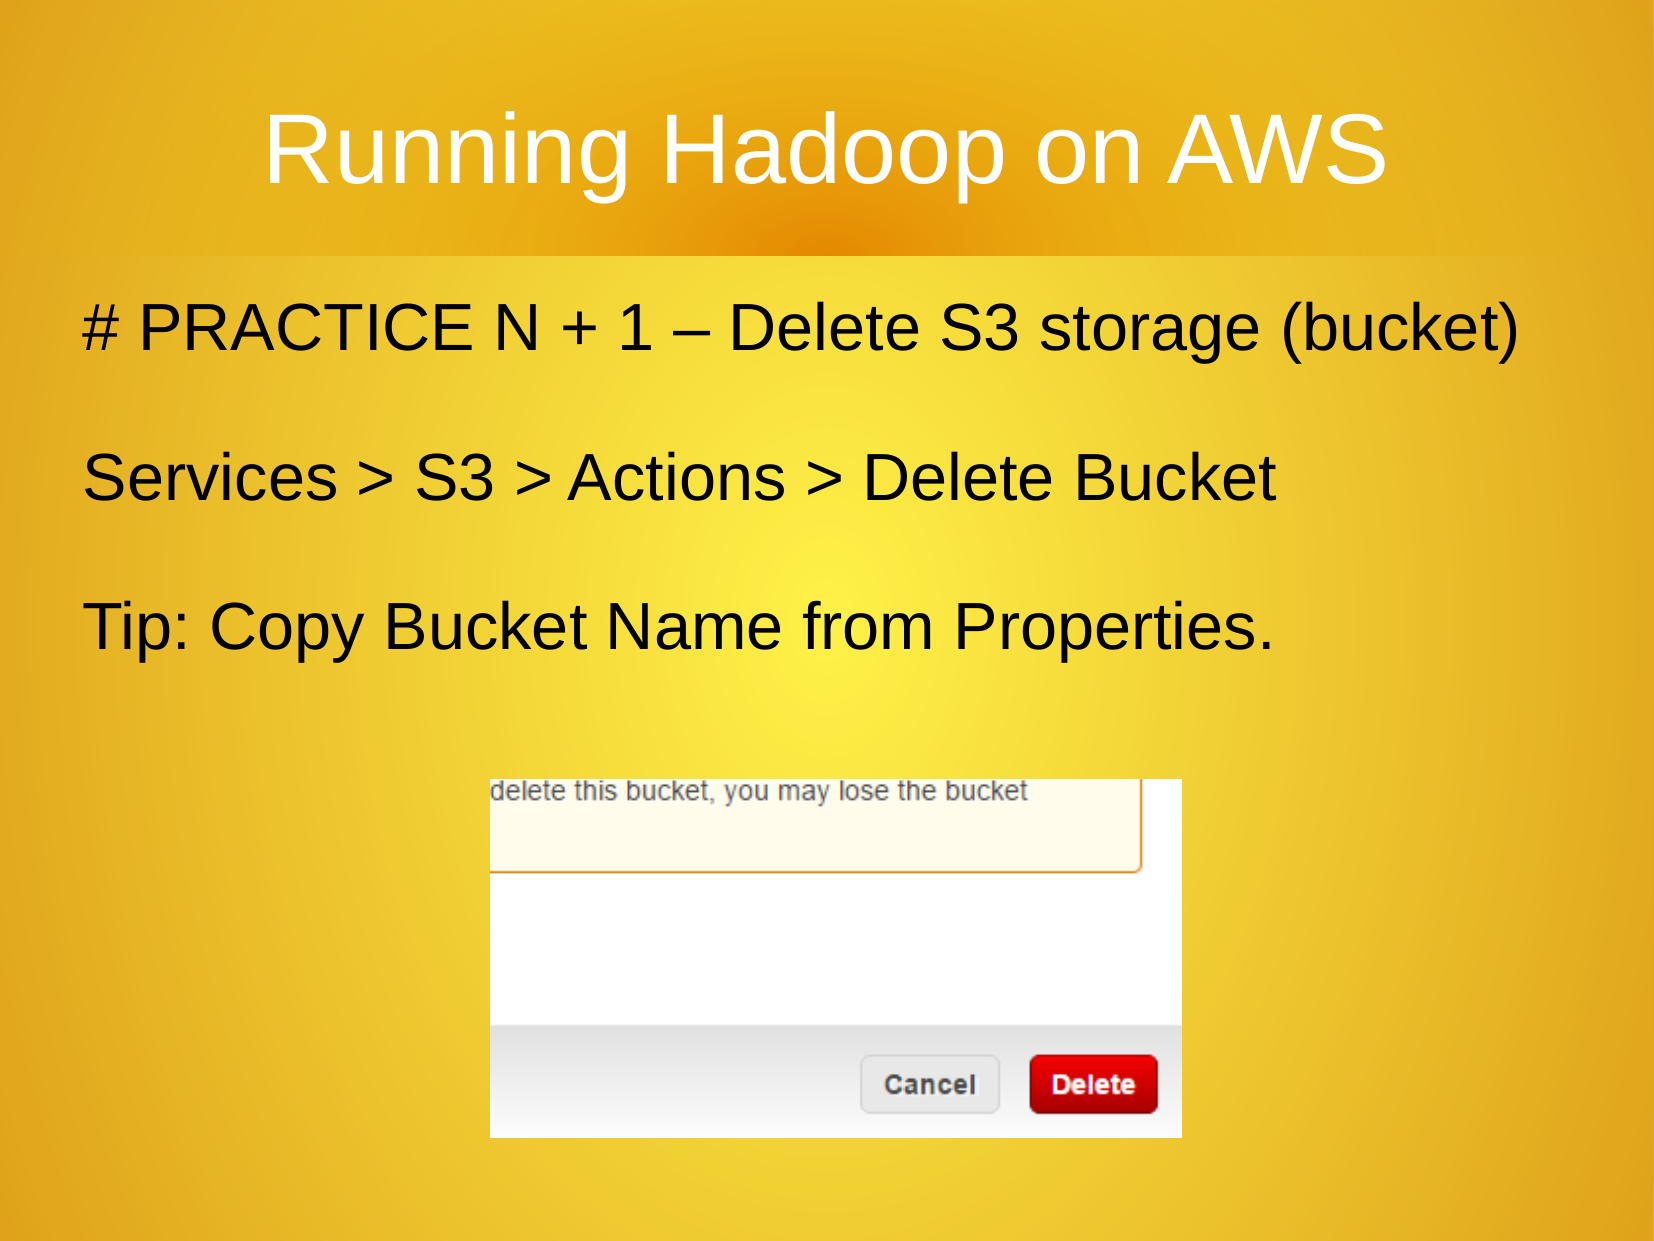

# Running Hadoop on AWS
# PRACTICE N + 1 – Delete S3 storage (bucket)
Services > S3 > Actions > Delete Bucket
Tip: Copy Bucket Name from Properties.